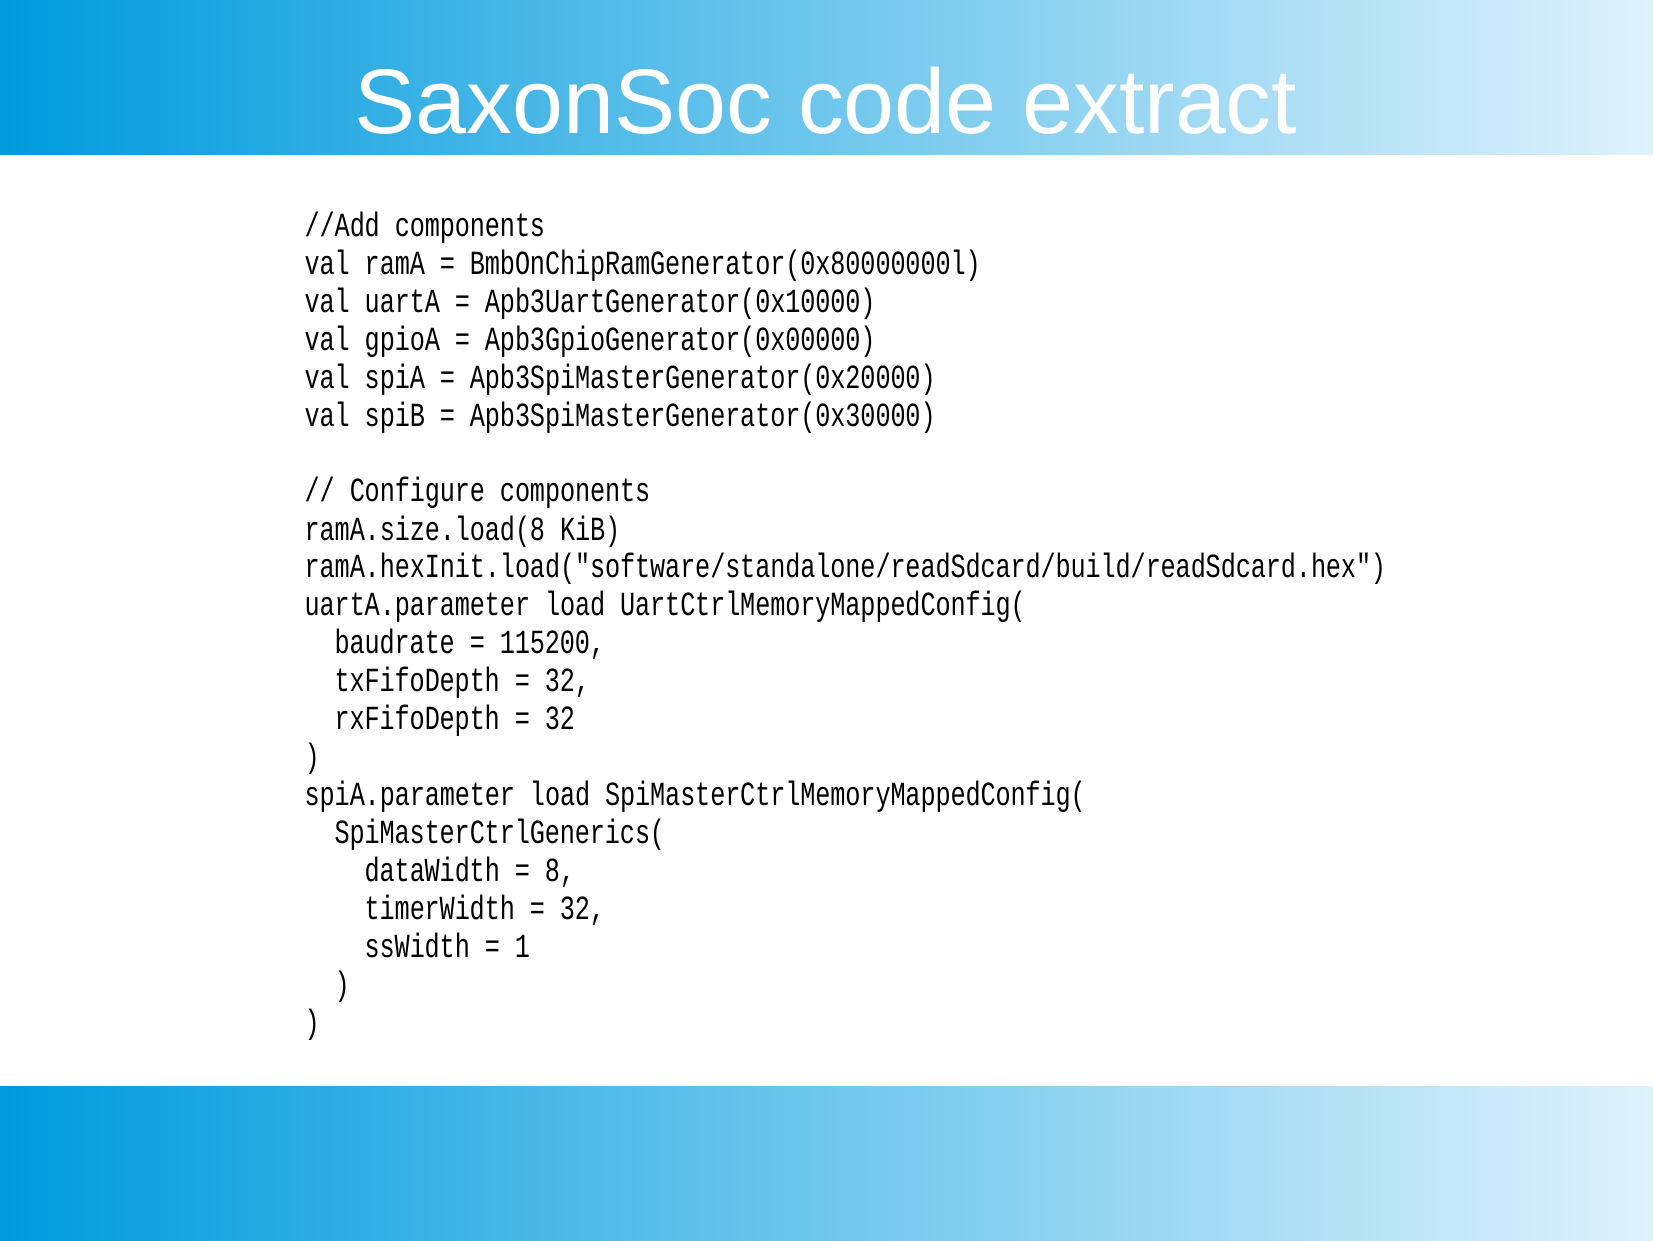

# SaxonSoc code extract
 //Add components
 val ramA = BmbOnChipRamGenerator(0x80000000l)
 val uartA = Apb3UartGenerator(0x10000)
 val gpioA = Apb3GpioGenerator(0x00000)
 val spiA = Apb3SpiMasterGenerator(0x20000)
 val spiB = Apb3SpiMasterGenerator(0x30000)
 // Configure components
 ramA.size.load(8 KiB)
 ramA.hexInit.load("software/standalone/readSdcard/build/readSdcard.hex")
 uartA.parameter load UartCtrlMemoryMappedConfig(
 baudrate = 115200,
 txFifoDepth = 32,
 rxFifoDepth = 32
 )
 spiA.parameter load SpiMasterCtrlMemoryMappedConfig(
 SpiMasterCtrlGenerics(
 dataWidth = 8,
 timerWidth = 32,
 ssWidth = 1
 )
 )